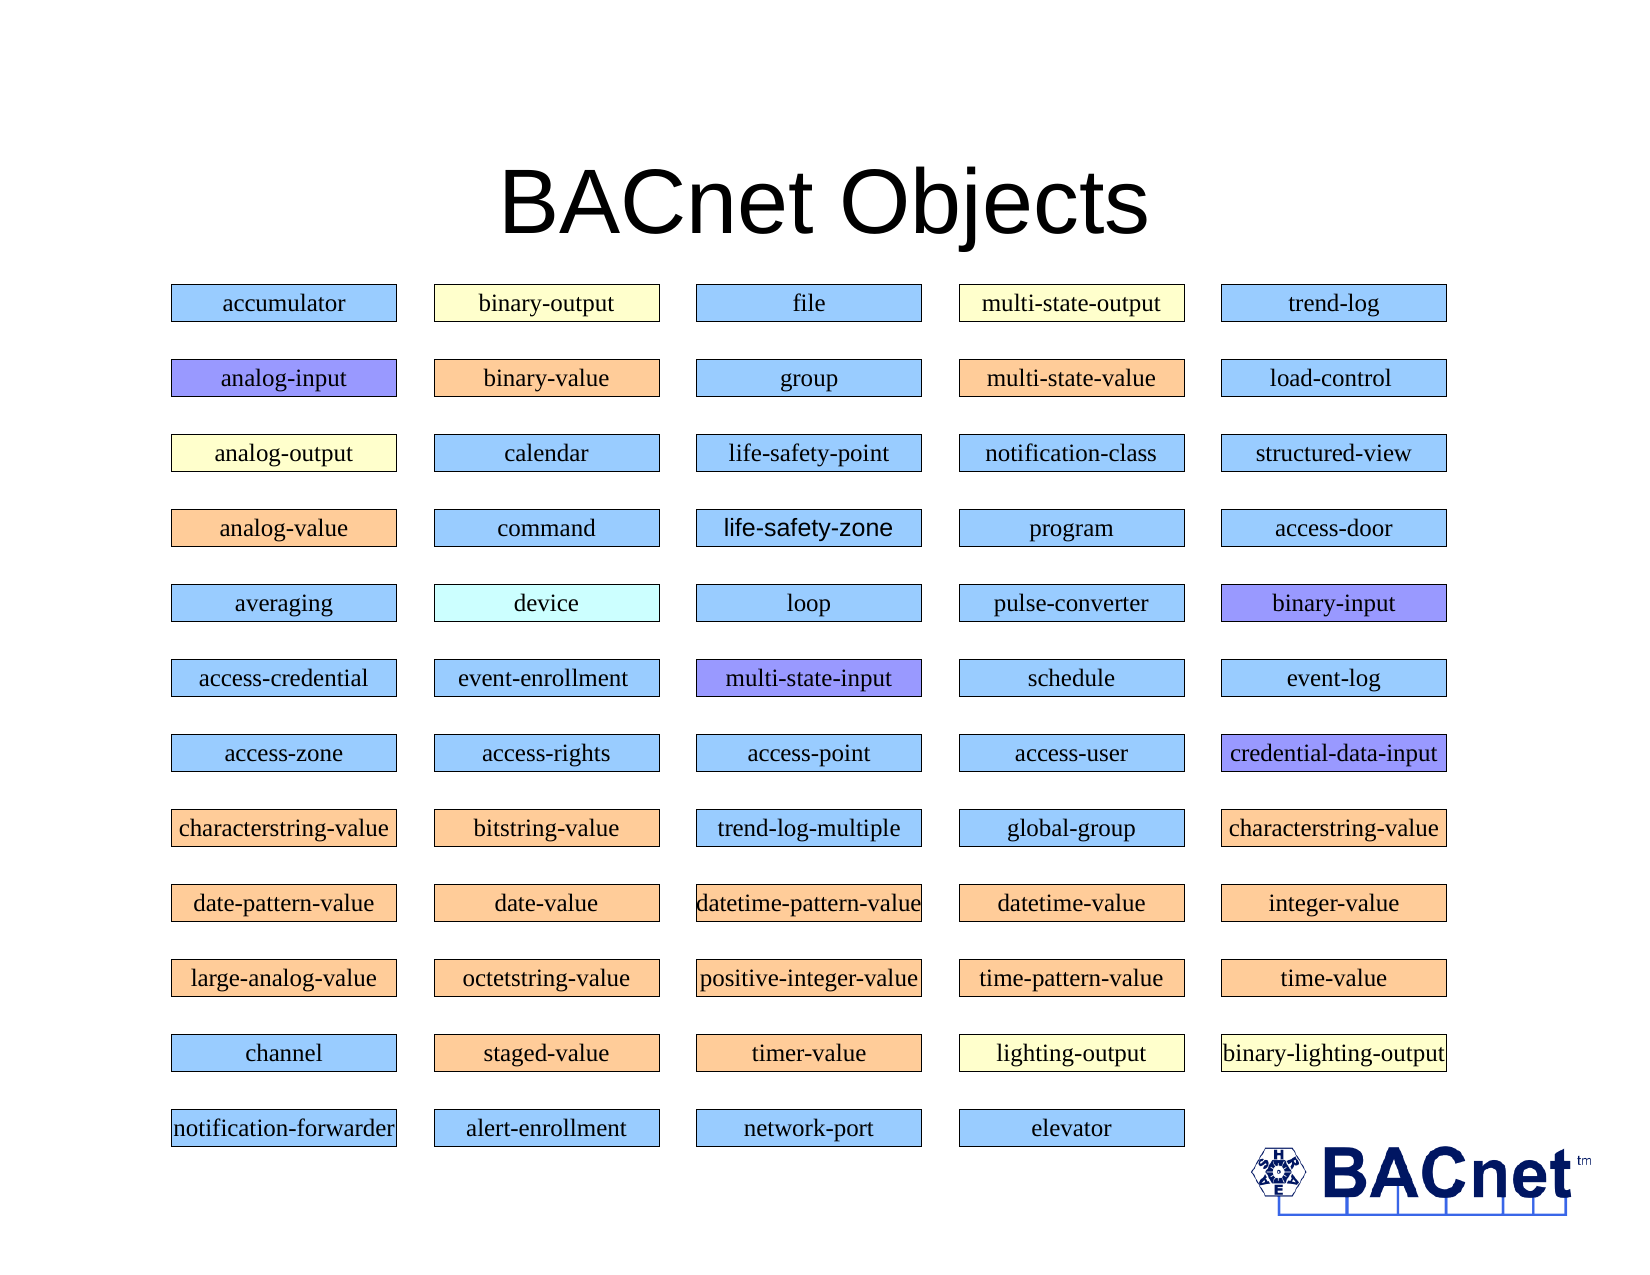

# BACnet Objects
accumulator
binary-output
file
multi-state-output
trend-log
analog-input
binary-value
group
multi-state-value
load-control
structured-view
analog-output
calendar
life-safety-point
notification-class
analog-value
command
life-safety-zone
program
access-door
averaging
device
loop
pulse-converter
binary-input
access-credential
event-enrollment
multi-state-input
schedule
event-log
access-zone
access-rights
access-point
access-user
credential-data-input
bitstring-value
trend-log-multiple
global-group
characterstring-value
characterstring-value
date-value
datetime-pattern-value
datetime-value
integer-value
date-pattern-value
octetstring-value
positive-integer-value
time-pattern-value
time-value
large-analog-value
channel
staged-value
timer-value
lighting-output
binary-lighting-output
notification-forwarder
alert-enrollment
network-port
elevator